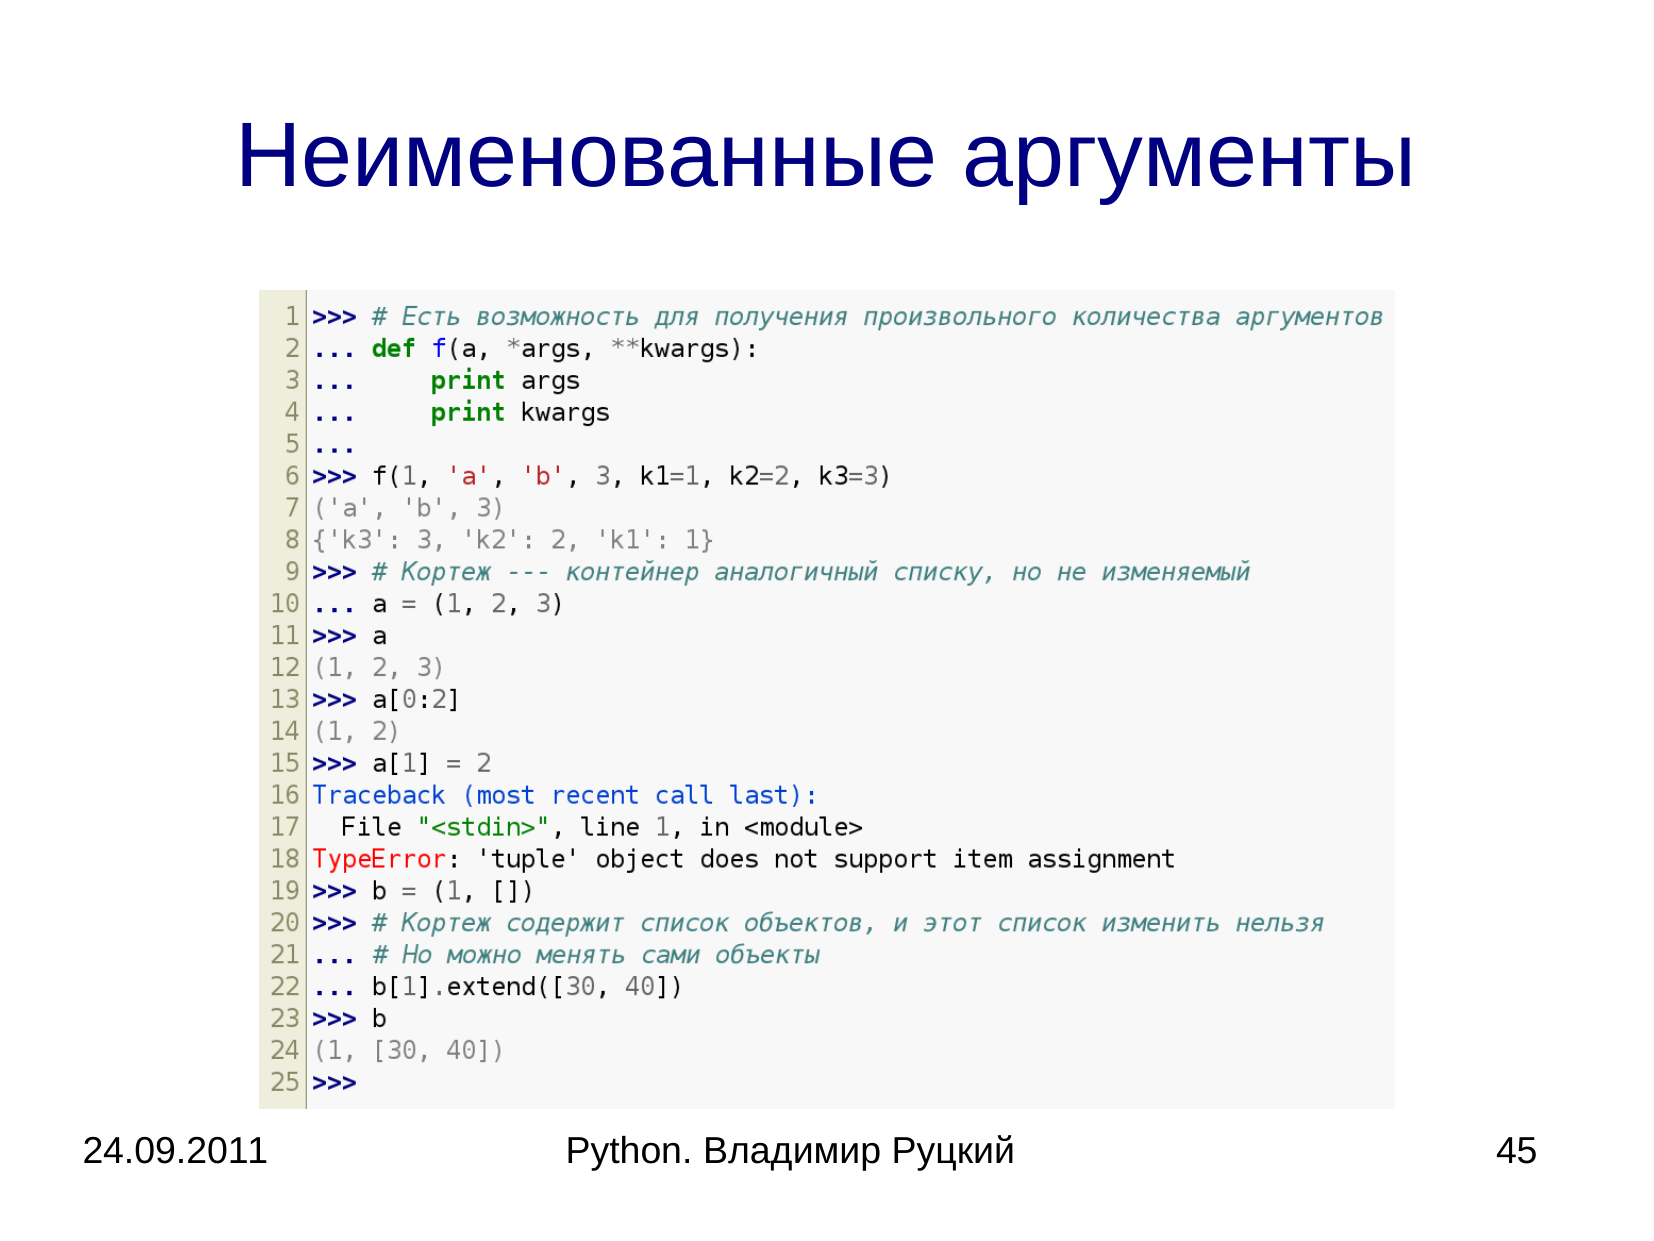

# Неименованные аргументы
24.09.2011
Python. Владимир Руцкий
45